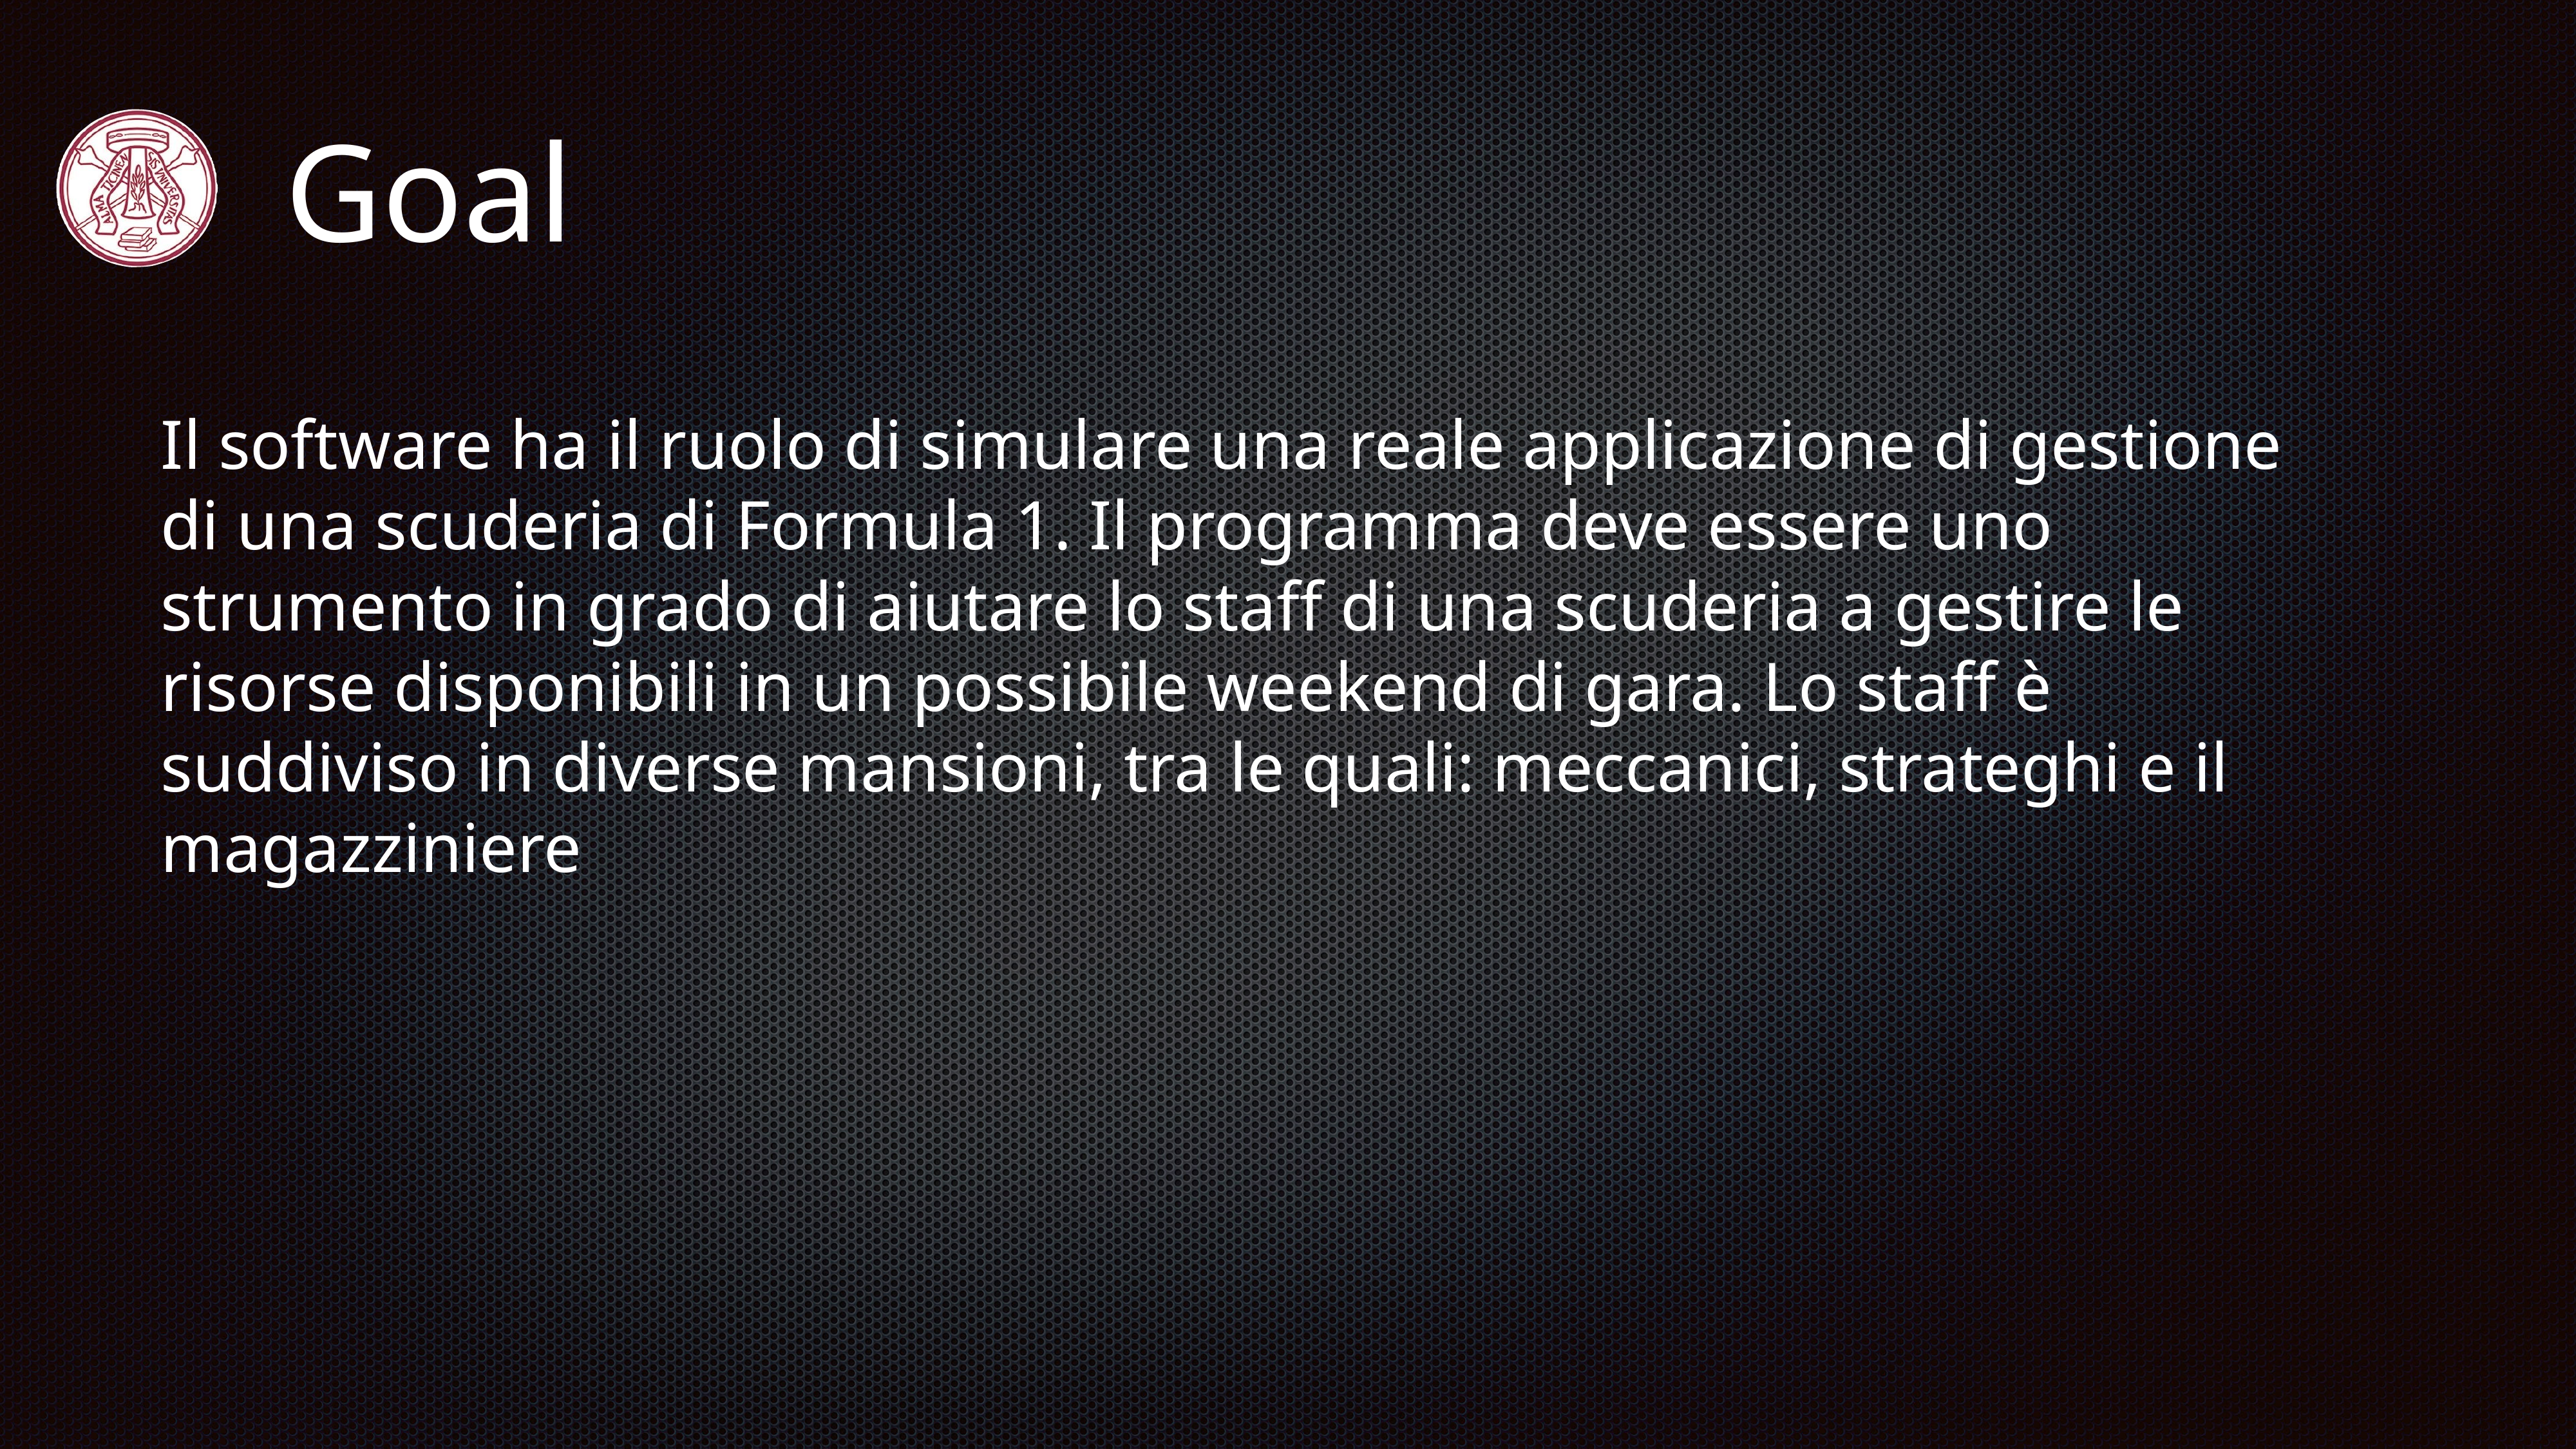

# Goal
Il software ha il ruolo di simulare una reale applicazione di gestione di una scuderia di Formula 1. Il programma deve essere uno strumento in grado di aiutare lo staff di una scuderia a gestire le risorse disponibili in un possibile weekend di gara. Lo staff è suddiviso in diverse mansioni, tra le quali: meccanici, strateghi e il magazziniere